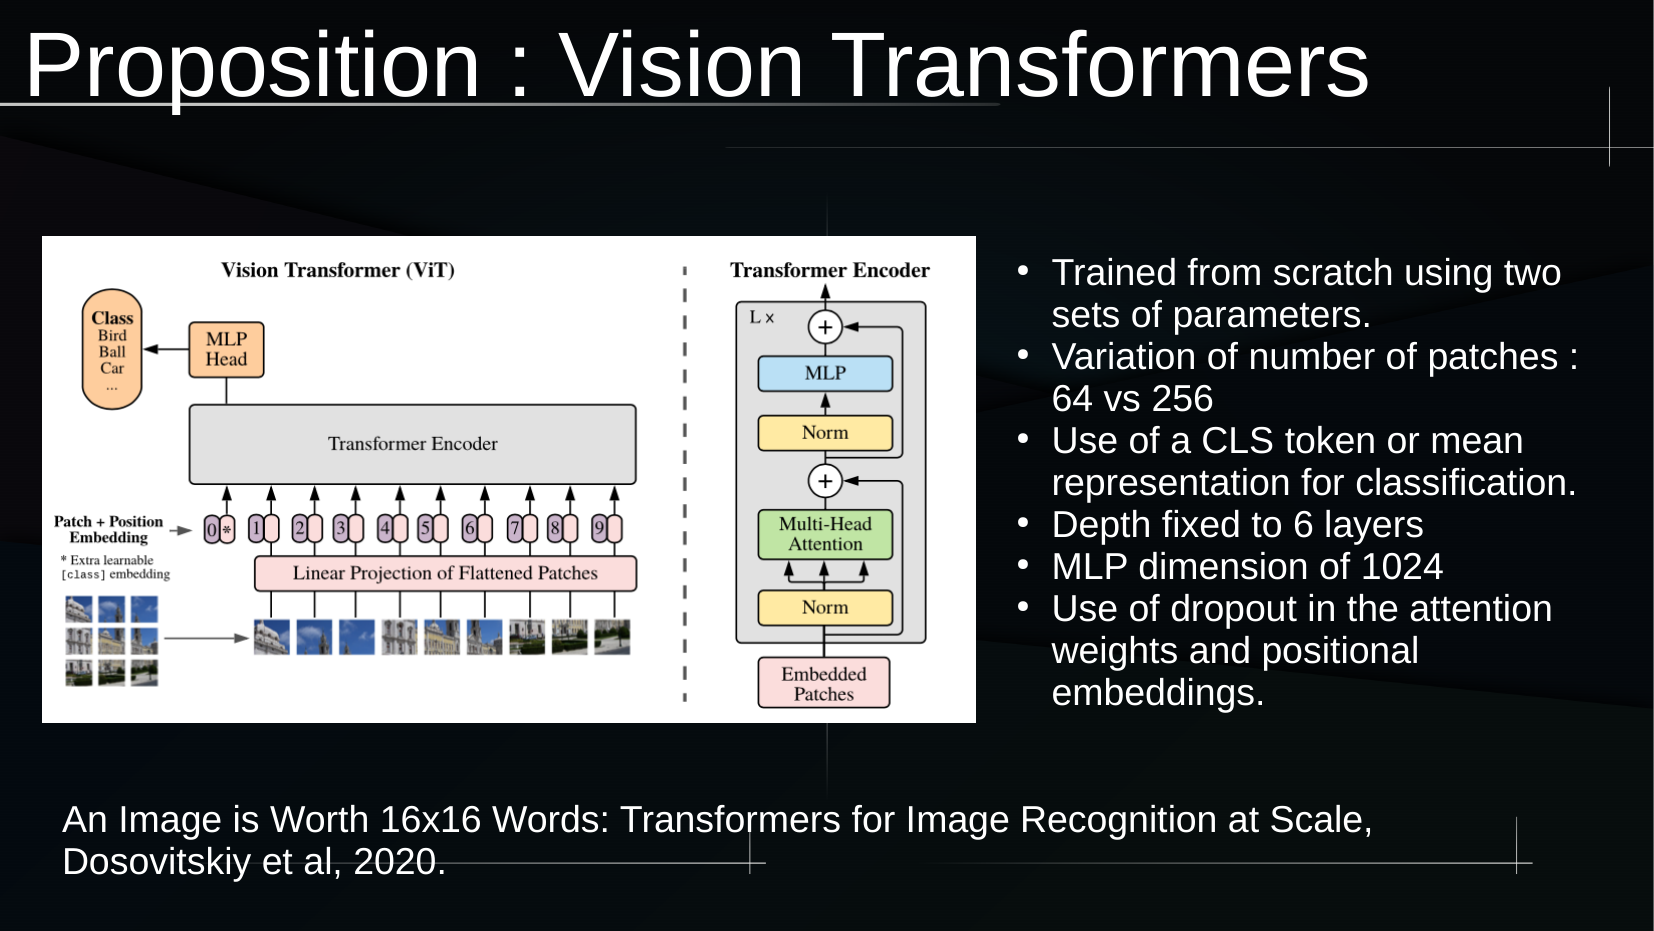

# Proposition : Vision Transformers
Trained from scratch using two
sets of parameters.
Variation of number of patches :
64 vs 256
Use of a CLS token or mean
representation for classification.
Depth fixed to 6 layers
MLP dimension of 1024
Use of dropout in the attention weights and positional embeddings.
An Image is Worth 16x16 Words: Transformers for Image Recognition at Scale,
Dosovitskiy et al, 2020.